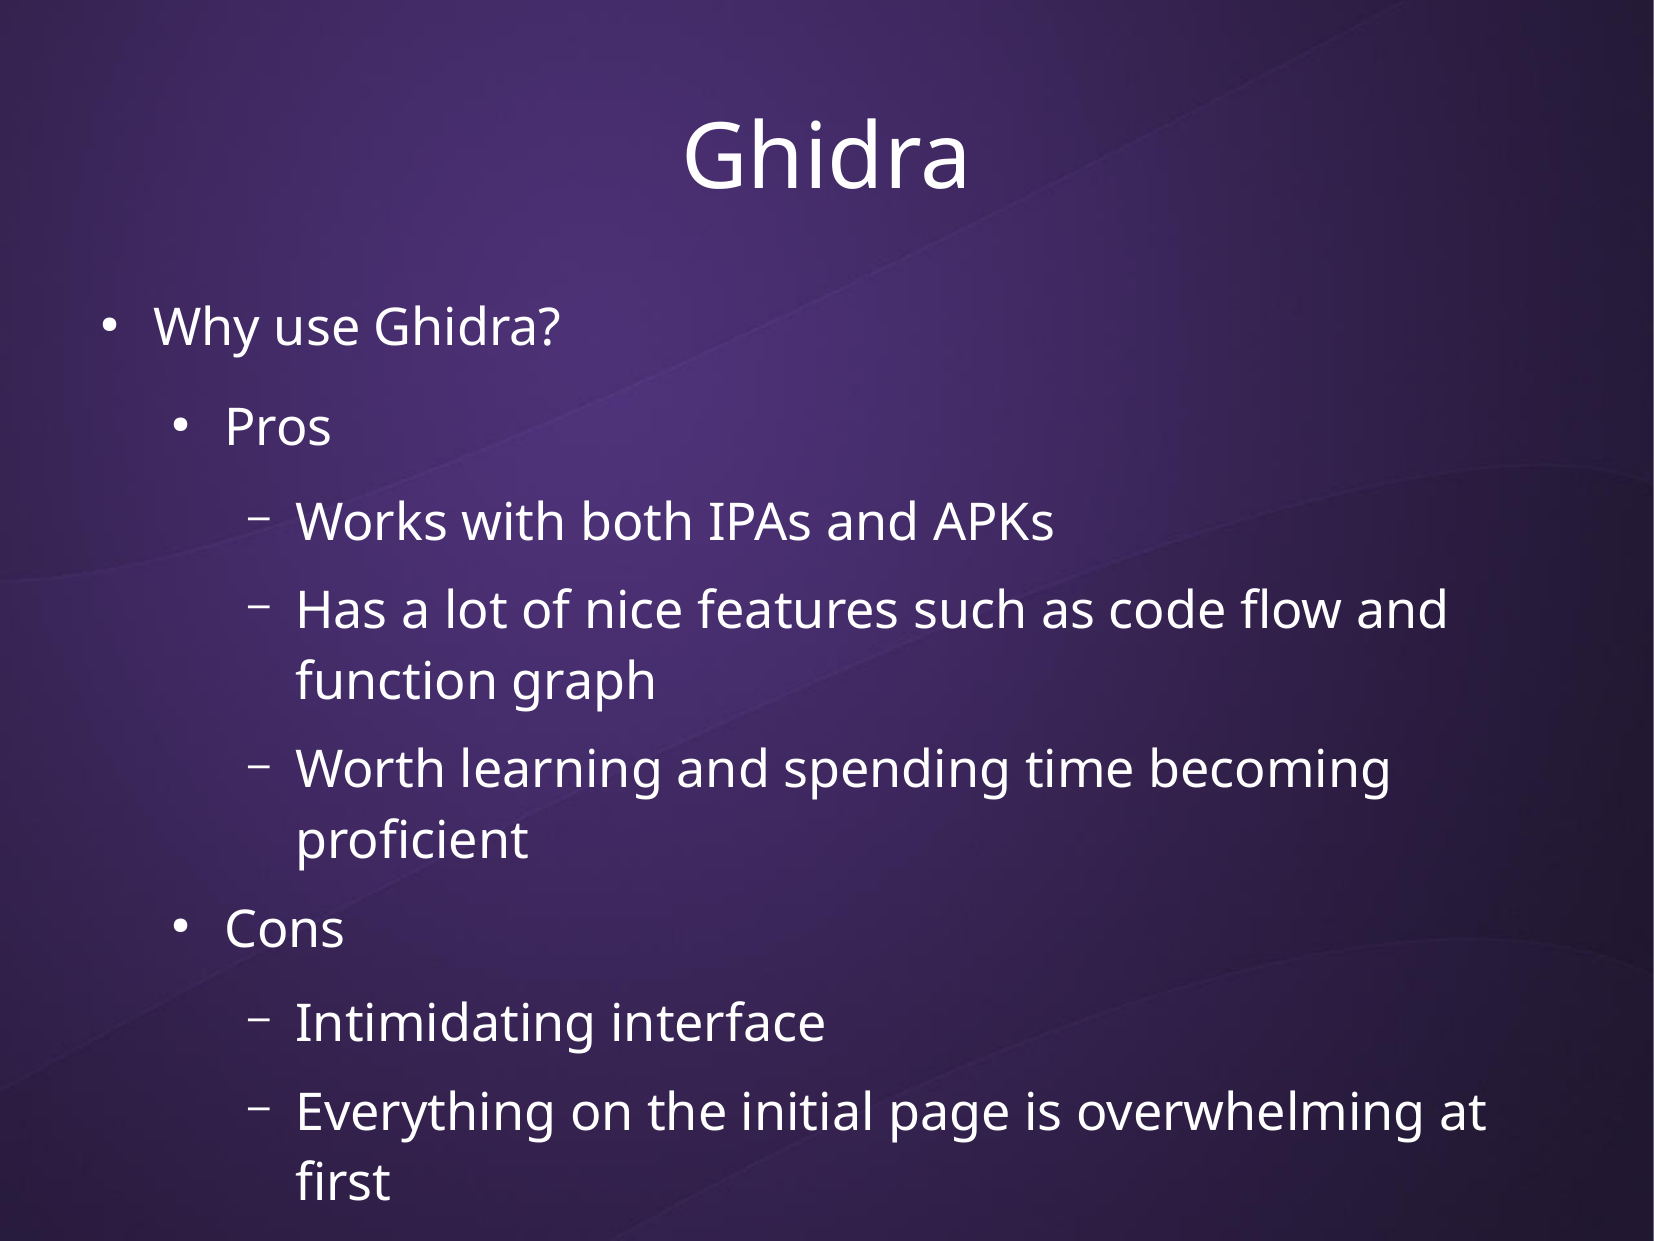

# Ghidra
Why use Ghidra?
Pros
Works with both IPAs and APKs
Has a lot of nice features such as code flow and function graph
Worth learning and spending time becoming proficient
Cons
Intimidating interface
Everything on the initial page is overwhelming at first